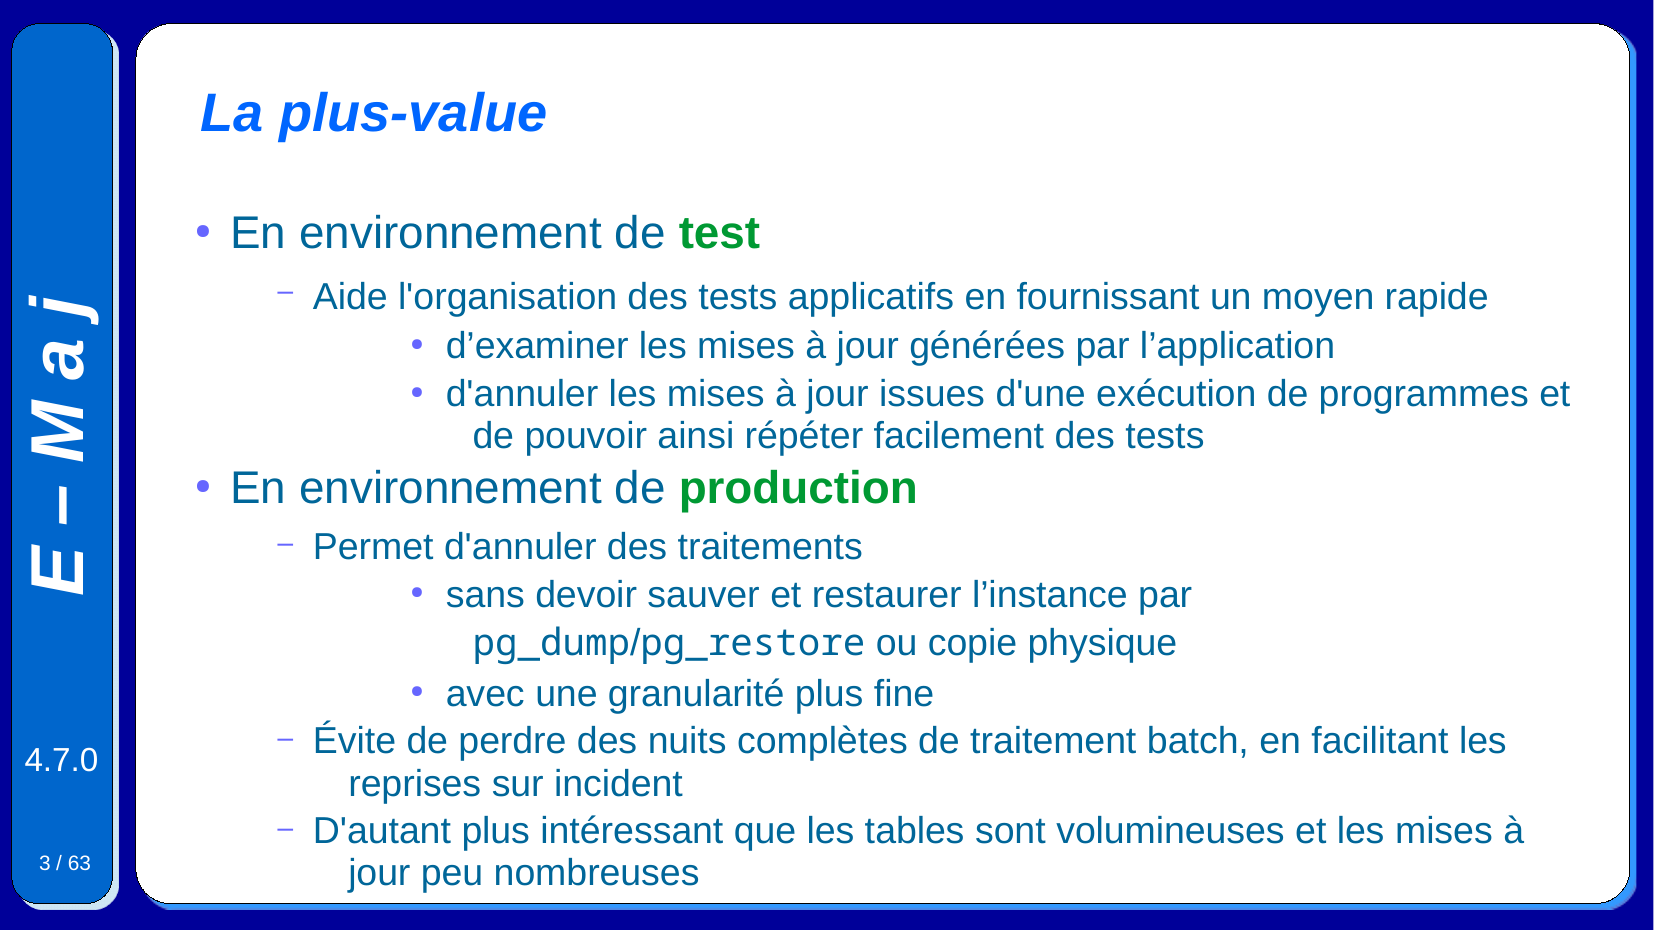

# La plus-value
En environnement de test
Aide l'organisation des tests applicatifs en fournissant un moyen rapide
d’examiner les mises à jour générées par l’application
d'annuler les mises à jour issues d'une exécution de programmes et de pouvoir ainsi répéter facilement des tests
En environnement de production
Permet d'annuler des traitements
sans devoir sauver et restaurer l’instance par pg_dump/pg_restore ou copie physique
avec une granularité plus fine
Évite de perdre des nuits complètes de traitement batch, en facilitant les reprises sur incident
D'autant plus intéressant que les tables sont volumineuses et les mises à jour peu nombreuses